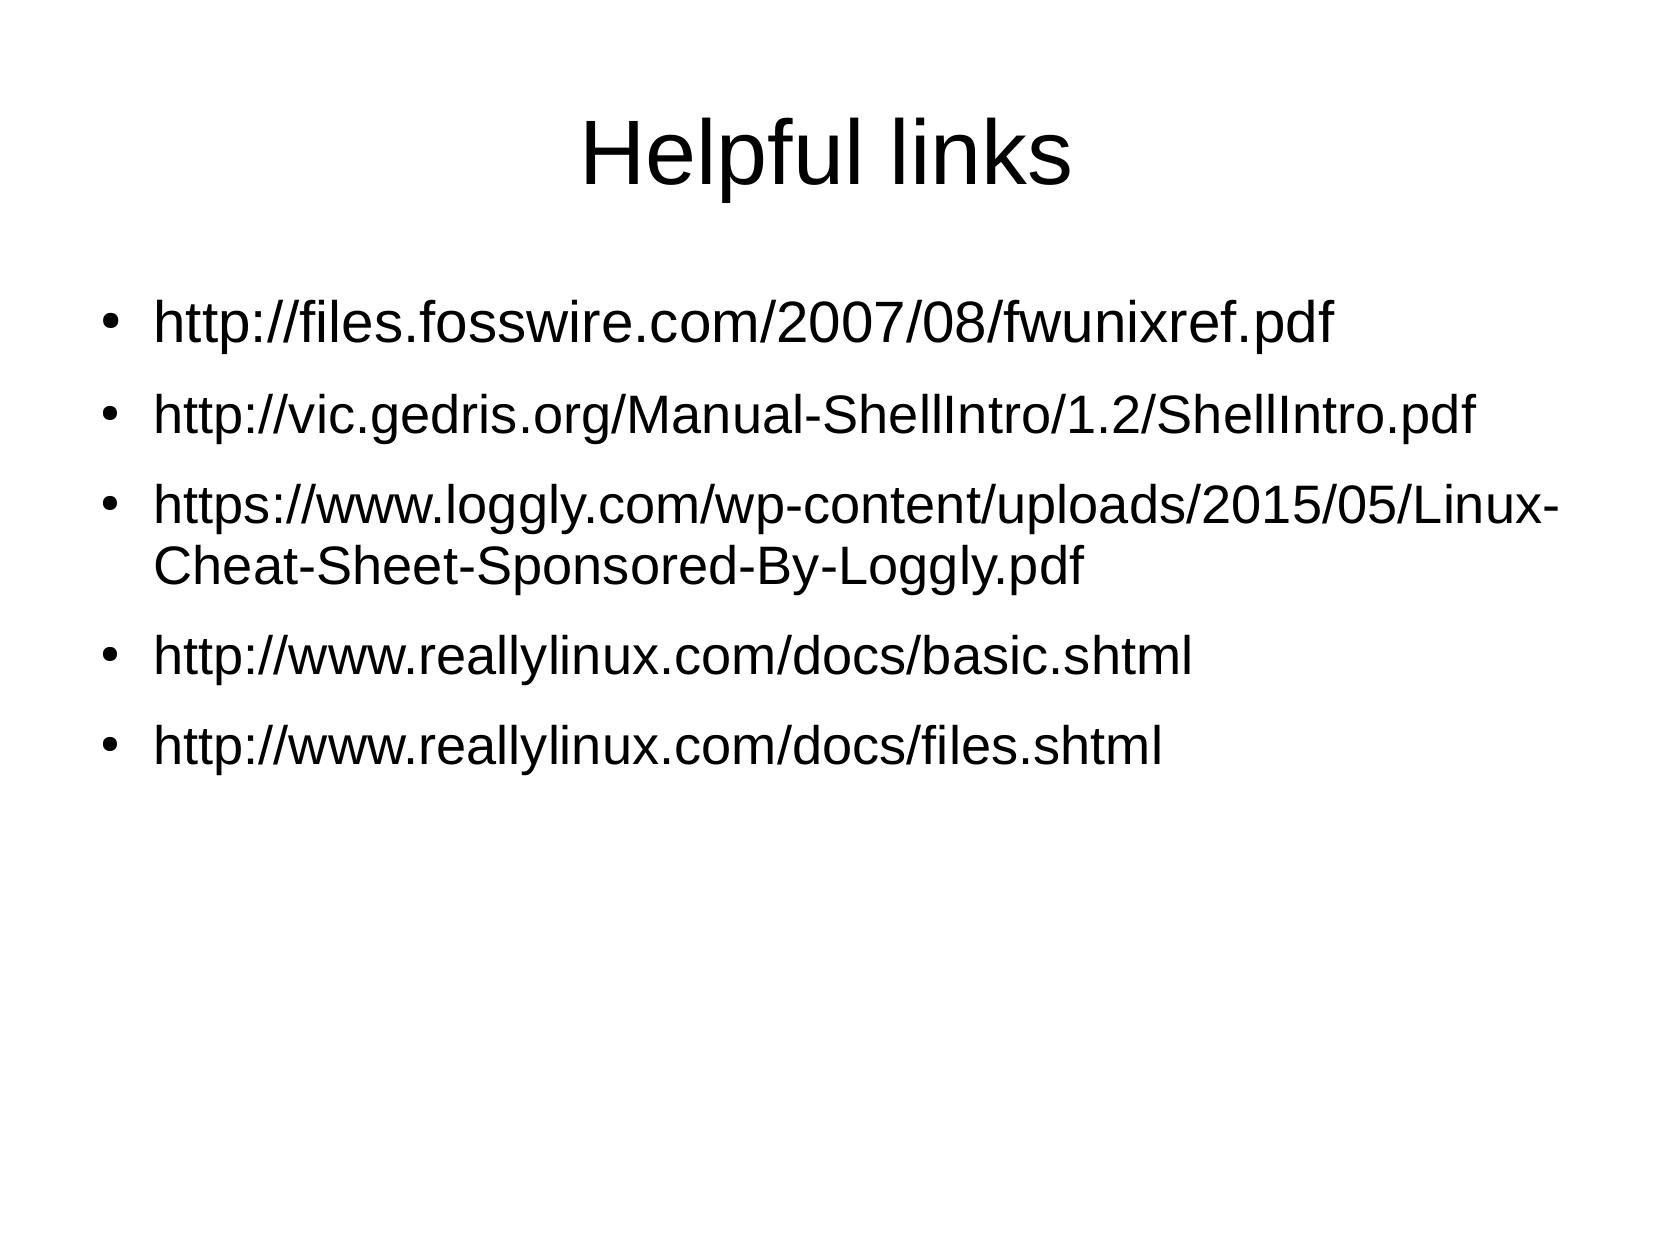

# Helpful links
http://files.fosswire.com/2007/08/fwunixref.pdf
http://vic.gedris.org/Manual-ShellIntro/1.2/ShellIntro.pdf
https://www.loggly.com/wp-content/uploads/2015/05/Linux-Cheat-Sheet-Sponsored-By-Loggly.pdf
http://www.reallylinux.com/docs/basic.shtml
http://www.reallylinux.com/docs/files.shtml